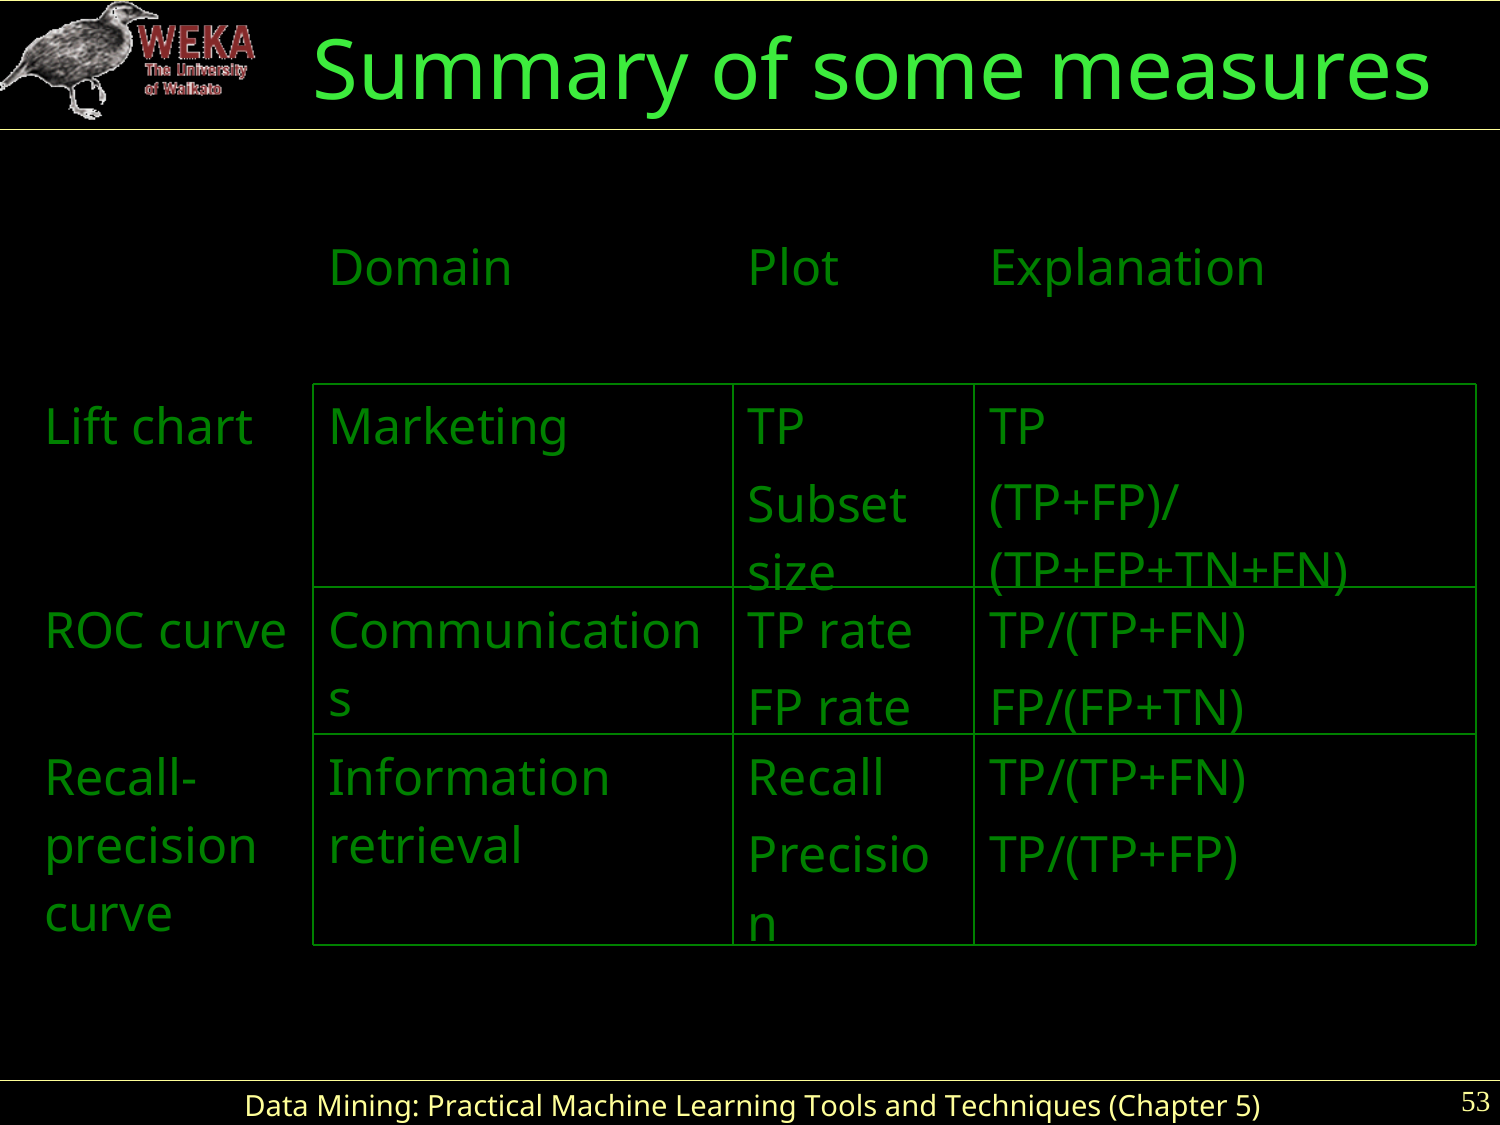

# Summary of some measures
Domain
Plot
Explanation
Lift chart
Marketing
TP
Subset size
TP
(TP+FP)/(TP+FP+TN+FN)
ROC curve
Communications
TP rate
FP rate
TP/(TP+FN)
FP/(FP+TN)
Recall-precision curve
Information retrieval
Recall
Precision
TP/(TP+FN)
TP/(TP+FP)
Data Mining: Practical Machine Learning Tools and Techniques (Chapter 5)
53